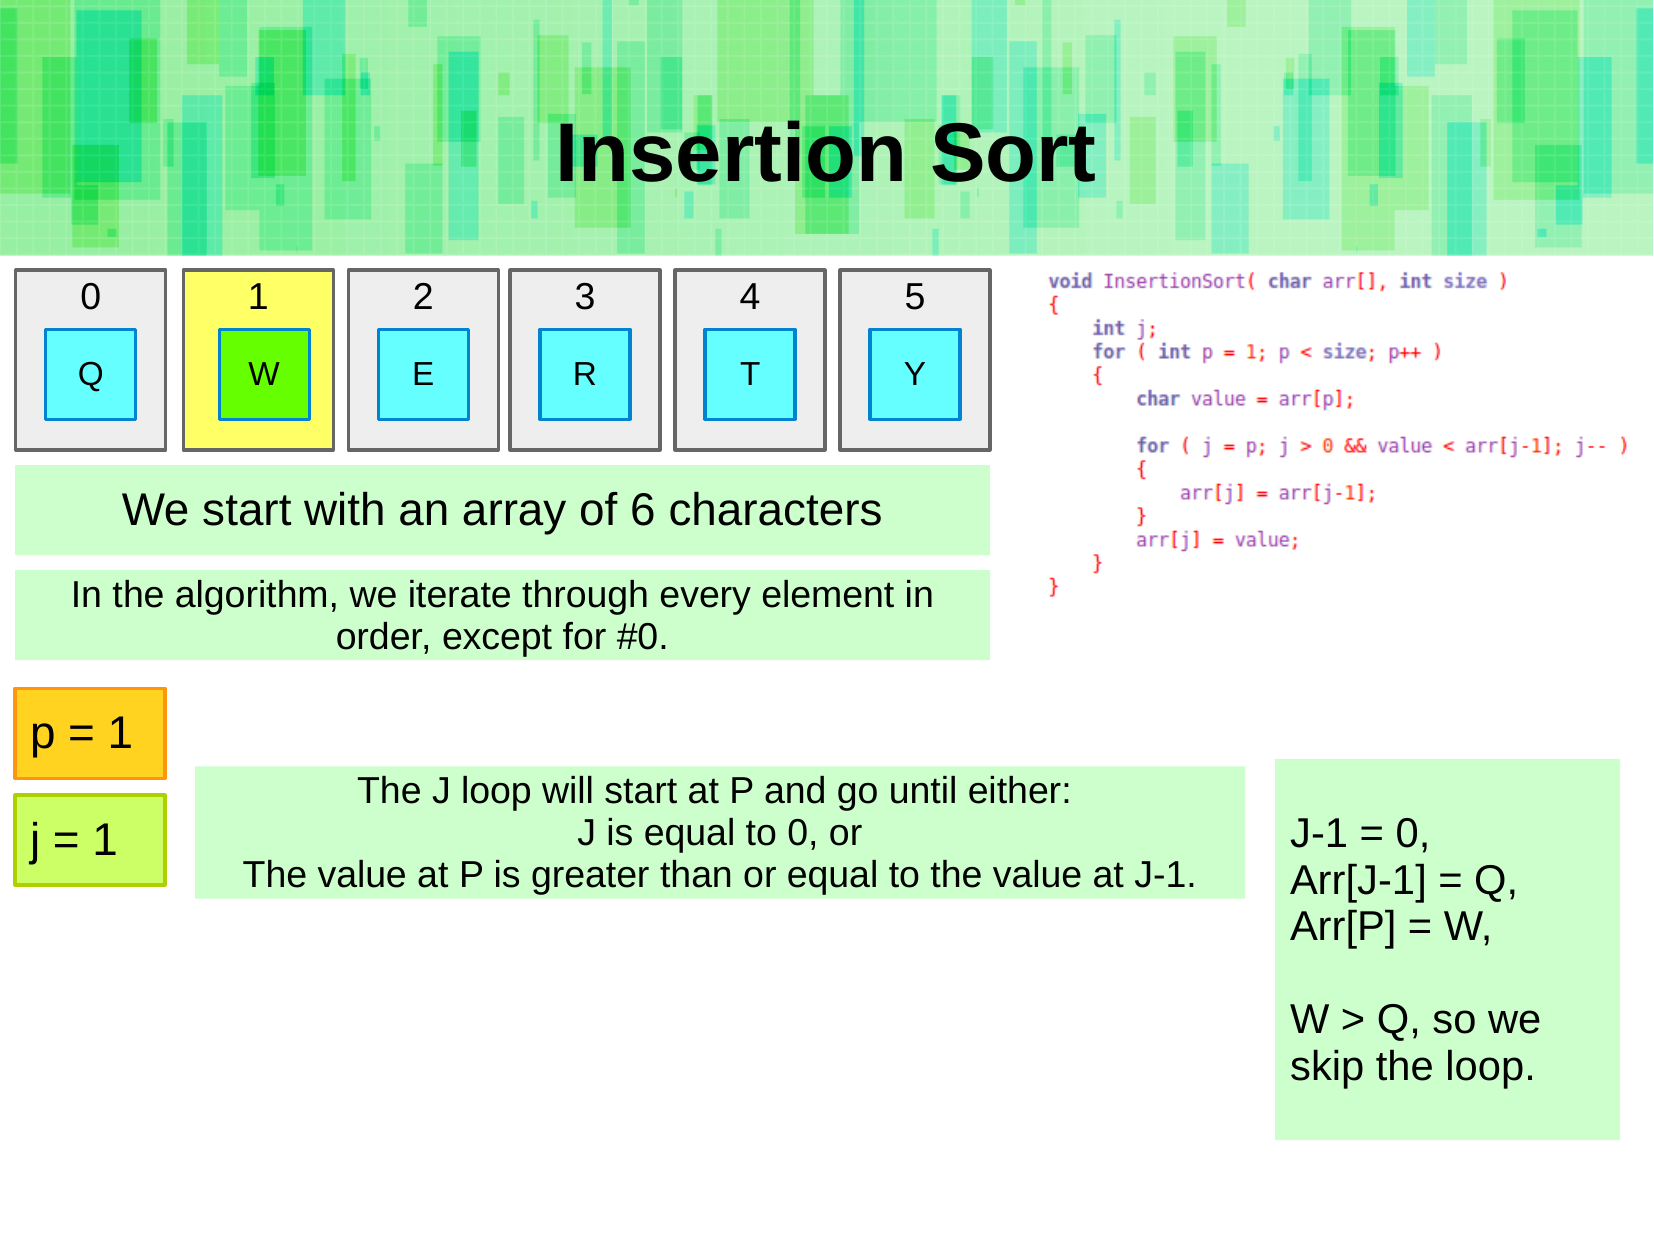

# Insertion Sort
0
1
2
3
4
5
Q
W
E
R
T
Y
We start with an array of 6 characters
In the algorithm, we iterate through every element in order, except for #0.
p = 1
J-1 = 0,
Arr[J-1] = Q,
Arr[P] = W,
W > Q, so we skip the loop.
The J loop will start at P and go until either:
J is equal to 0, or
The value at P is greater than or equal to the value at J-1.
j = 1